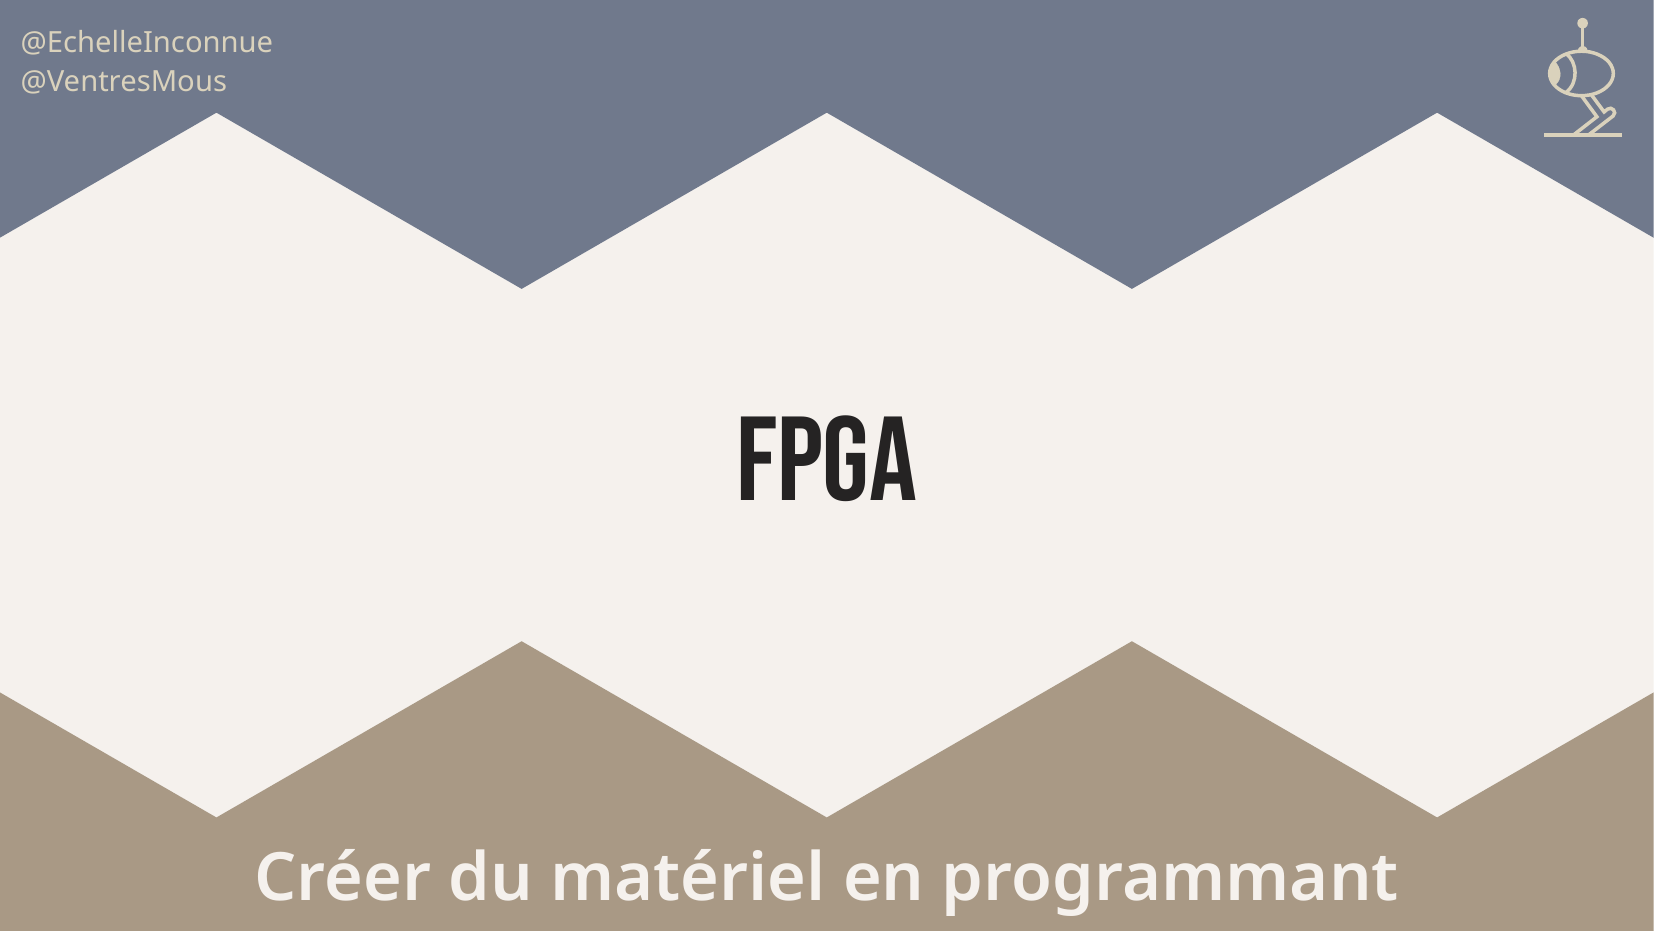

@EchelleInconnue
@VentresMous
# FPGA
Créer du matériel en programmant